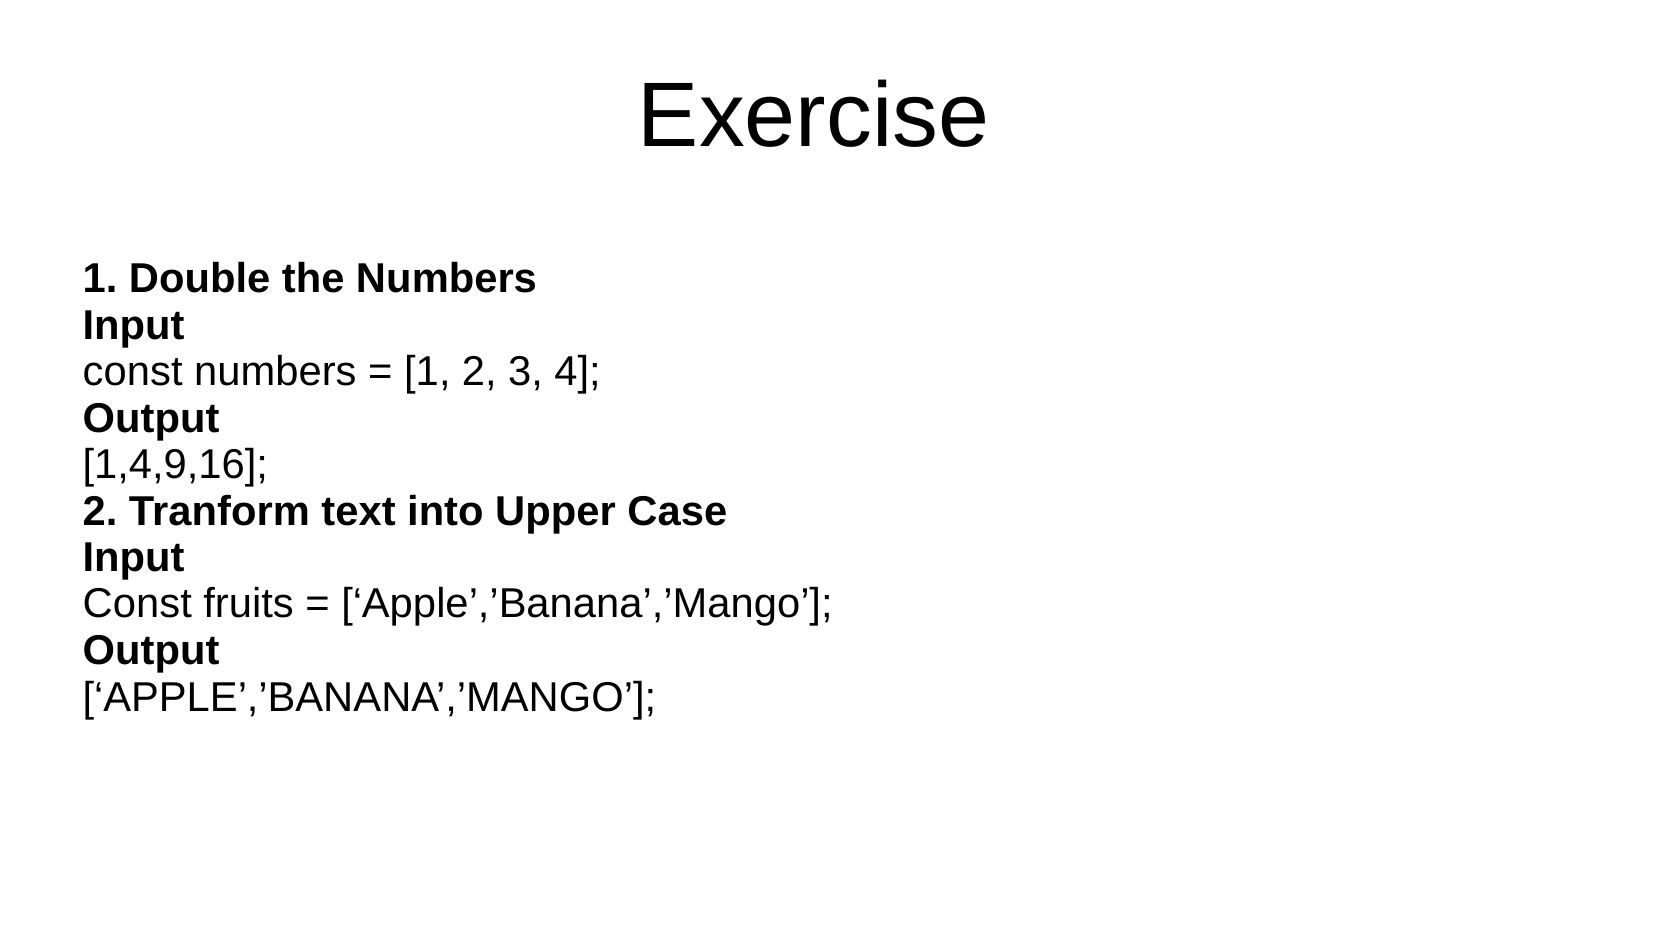

# Exercise
1. Double the Numbers
Input
const numbers = [1, 2, 3, 4];
Output
[1,4,9,16];
2. Tranform text into Upper Case
Input
Const fruits = [‘Apple’,’Banana’,’Mango’];
Output
[‘APPLE’,’BANANA’,’MANGO’];